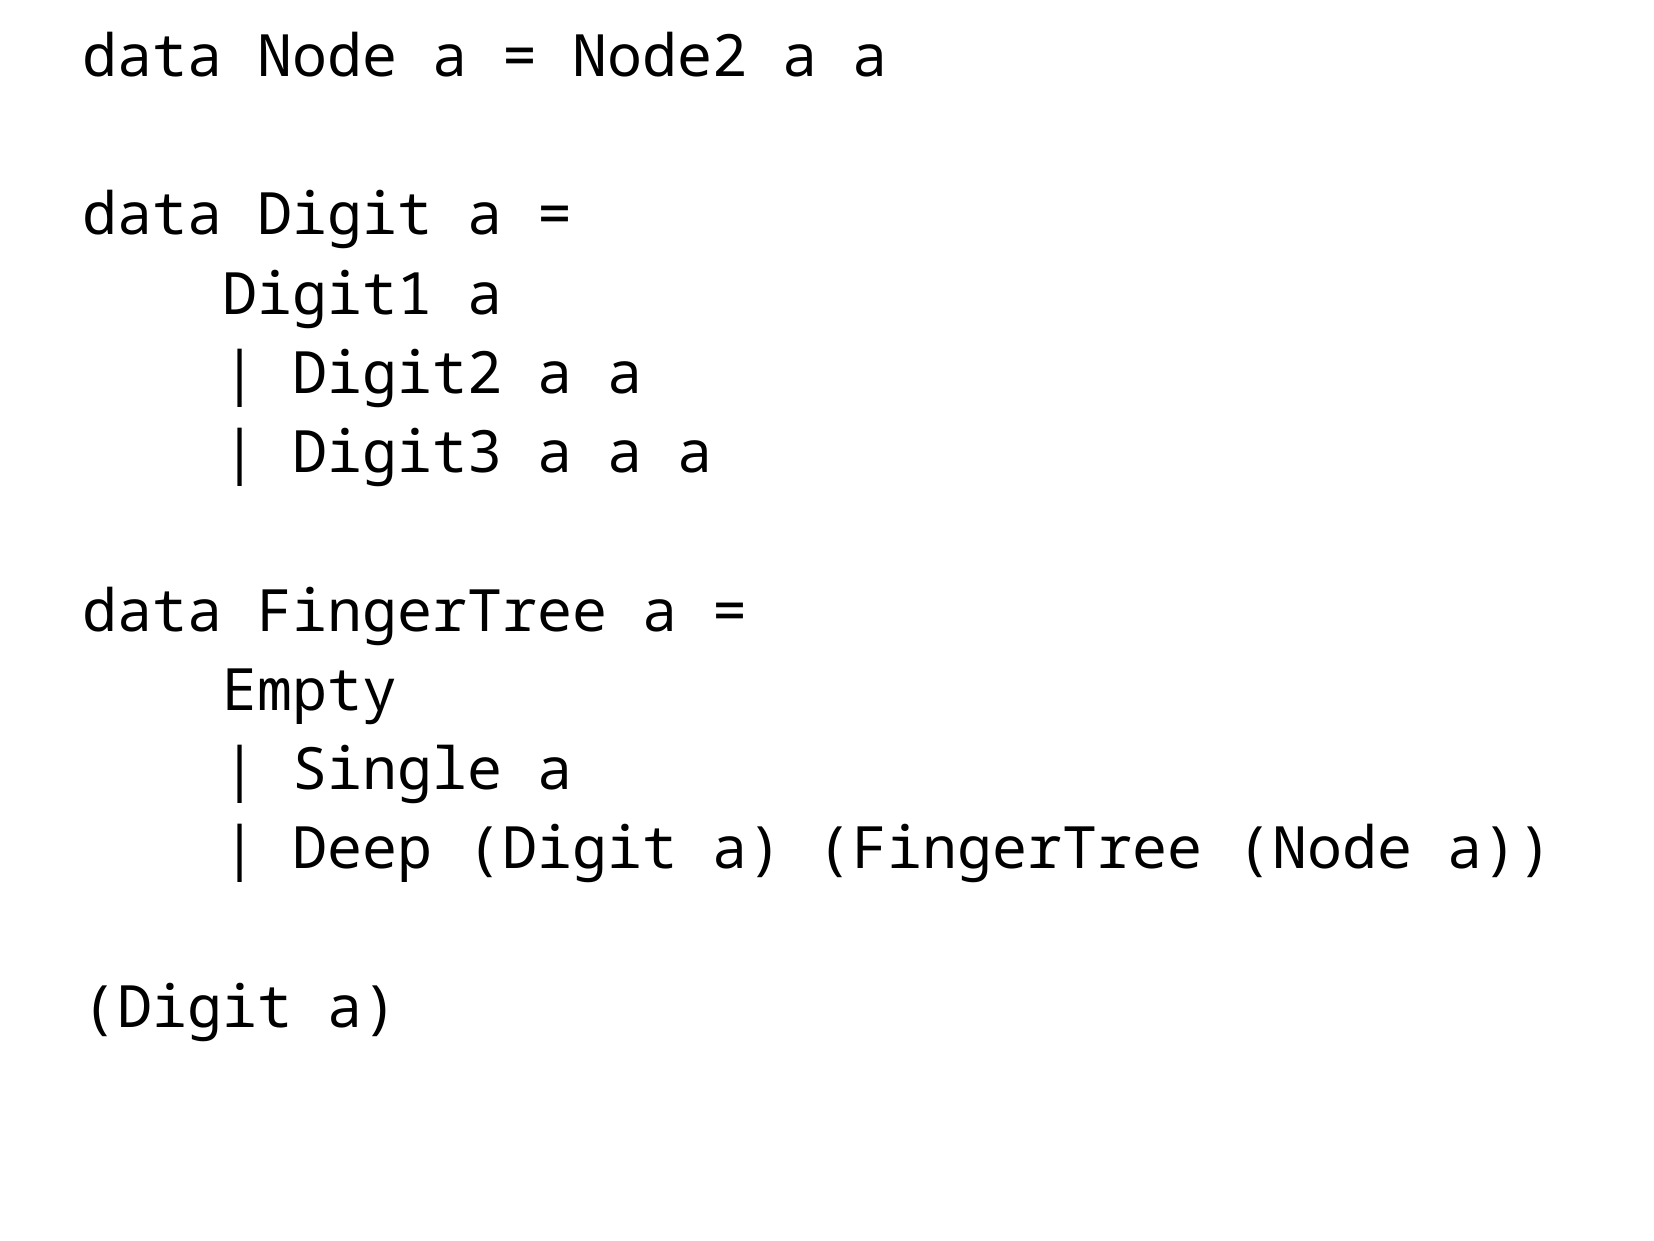

# data Node a = Node2 a a
data Digit a =
 Digit1 a
 | Digit2 a a
 | Digit3 a a a
data FingerTree a =
 Empty
 | Single a
 | Deep (Digit a) (FingerTree (Node a))
 (Digit a)